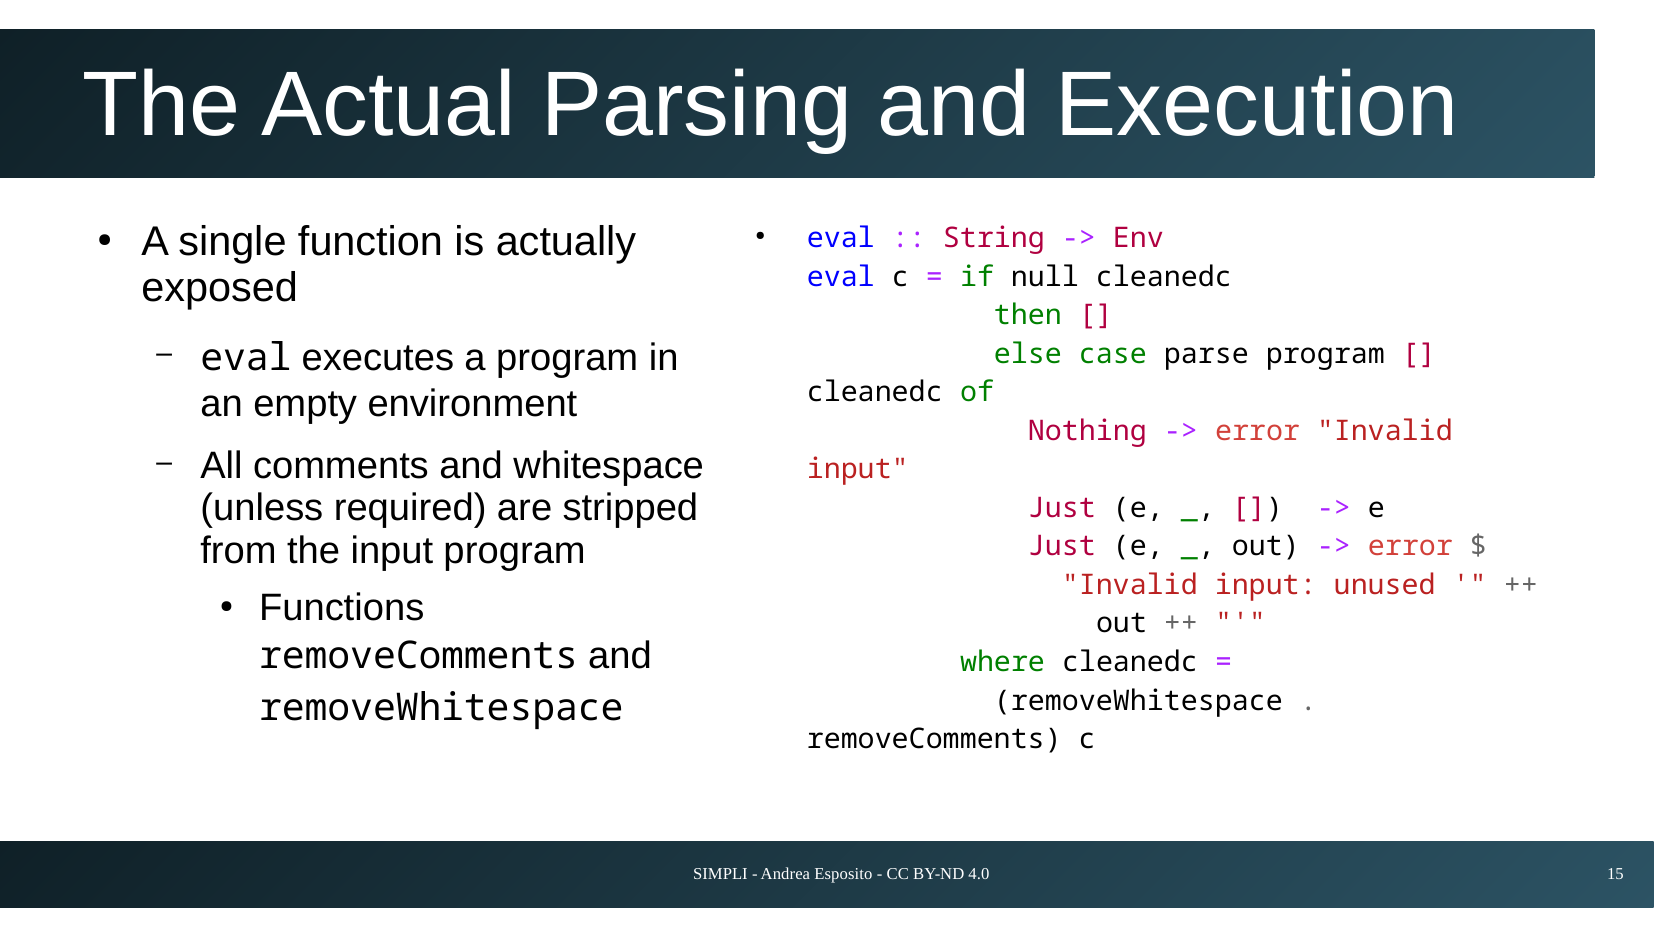

# The Actual Parsing and Execution
A single function is actually exposed
eval executes a program in an empty environment
All comments and whitespace (unless required) are stripped from the input program
Functions removeComments and removeWhitespace
eval :: String -> Env
eval c = if null cleanedc
 then []
 else case parse program [] cleanedc of
 Nothing -> error "Invalid input"
 Just (e, _, []) -> e
 Just (e, _, out) -> error $
 "Invalid input: unused '" ++
 out ++ "'"
 where cleanedc =
 (removeWhitespace . removeComments) c
SIMPLI - Andrea Esposito - CC BY-ND 4.0
15